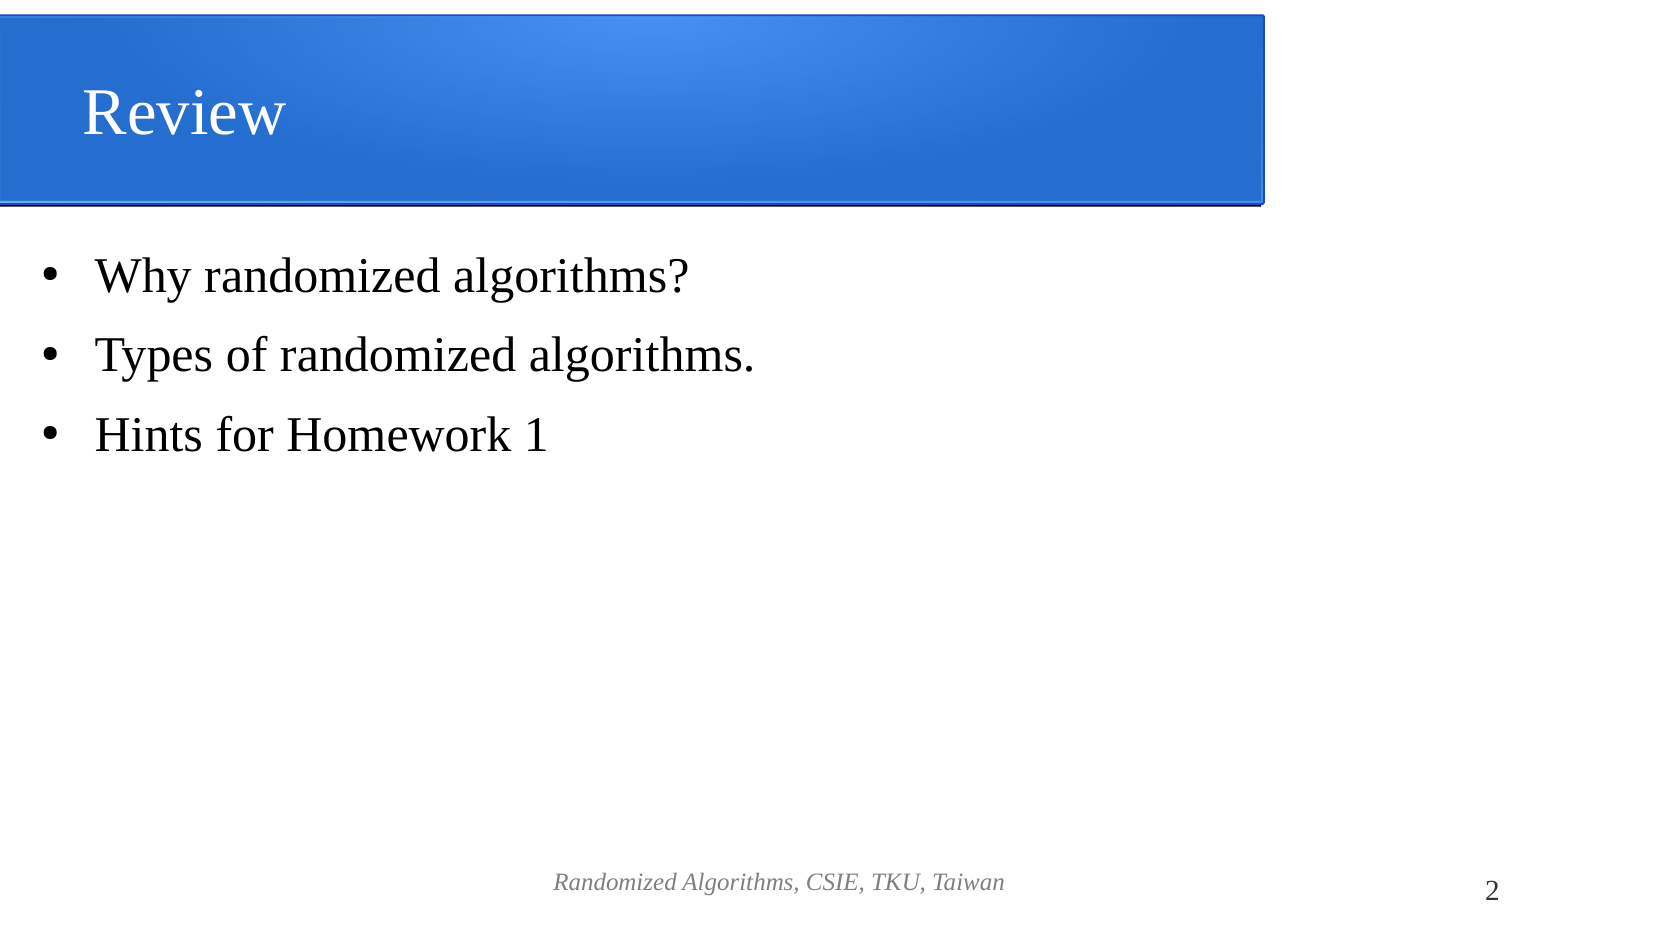

# Review
Why randomized algorithms?
Types of randomized algorithms.
Hints for Homework 1
Randomized Algorithms, CSIE, TKU, Taiwan
2